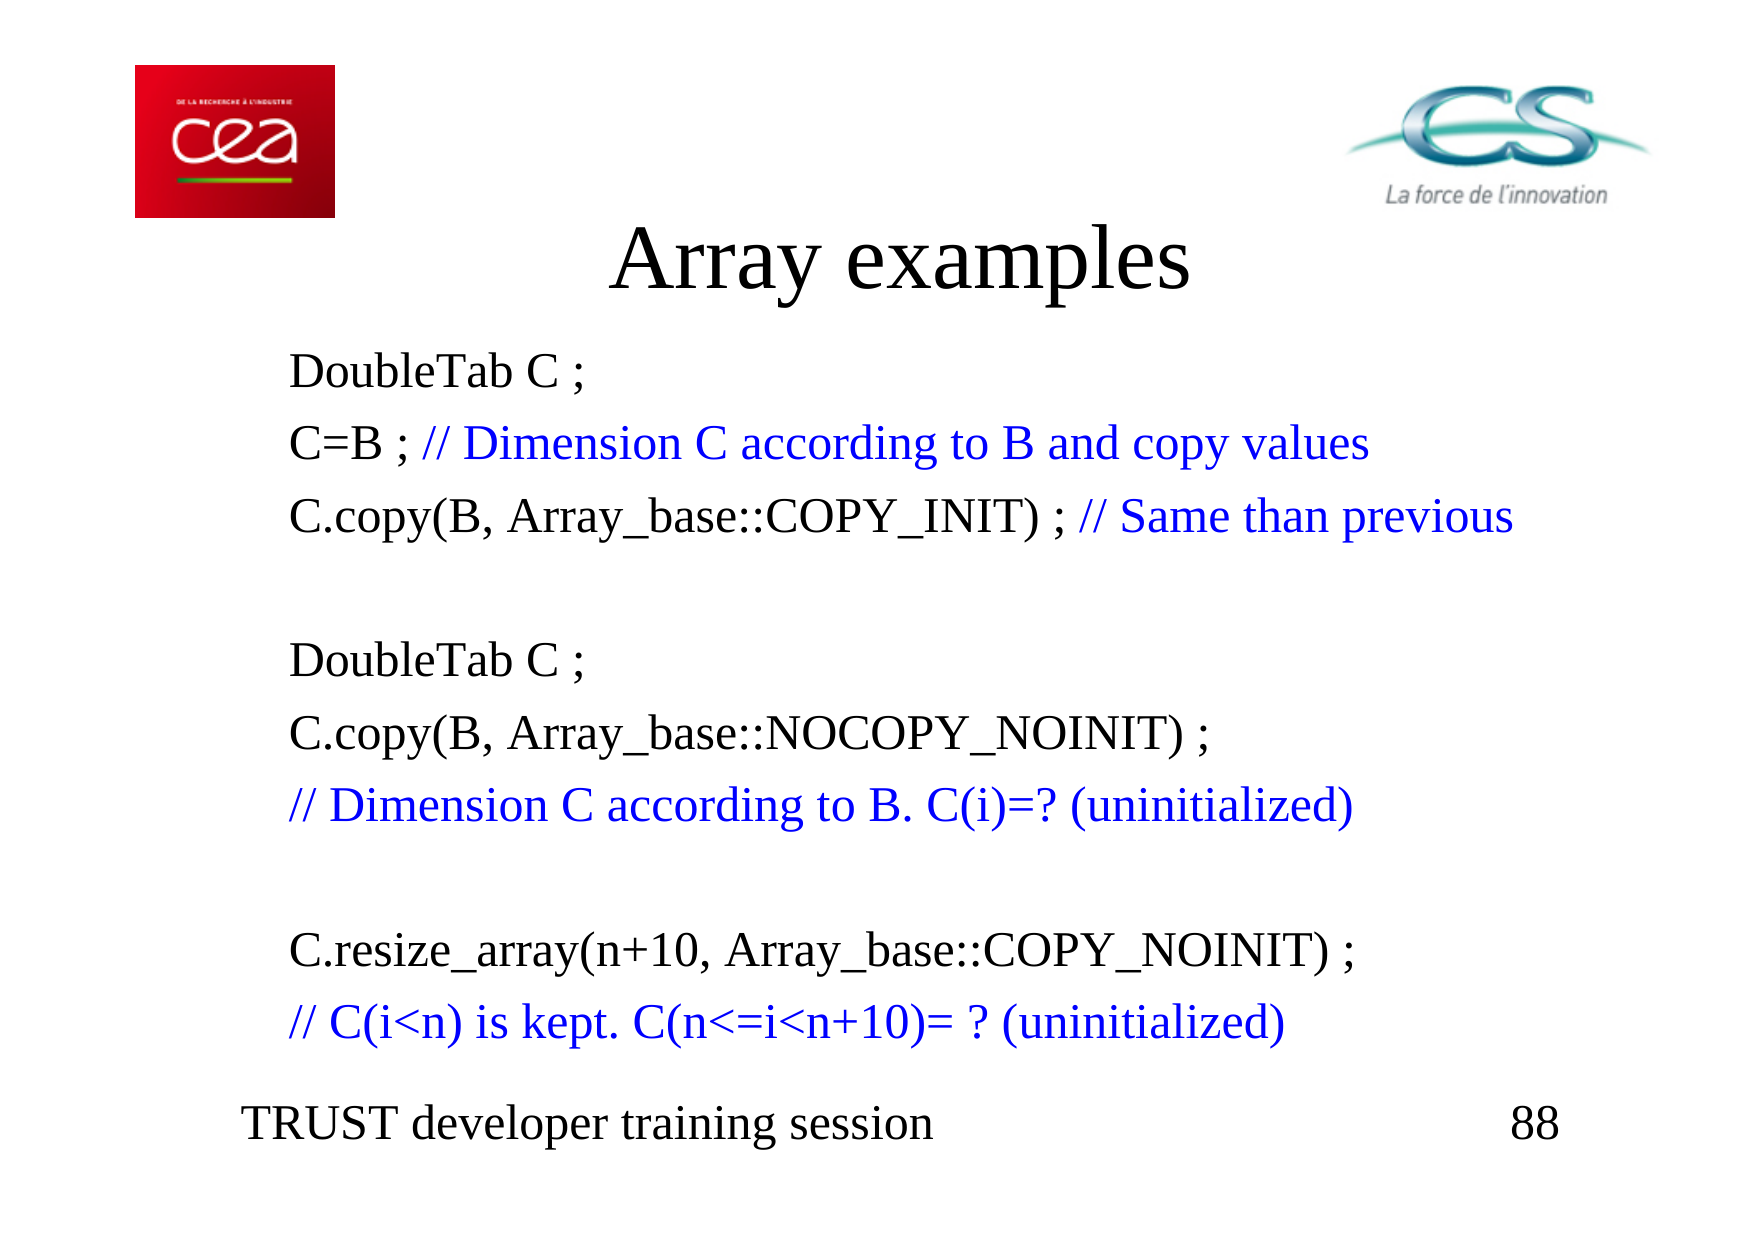

# Array examples
DoubleTab C ;
C=B ; // Dimension C according to B and copy values
C.copy(B, Array_base::COPY_INIT) ; // Same than previous
DoubleTab C ;
C.copy(B, Array_base::NOCOPY_NOINIT) ;
// Dimension C according to B. C(i)=? (uninitialized)
C.resize_array(n+10, Array_base::COPY_NOINIT) ;
// C(i<n) is kept. C(n<=i<n+10)= ? (uninitialized)
TRUST developer training session
88